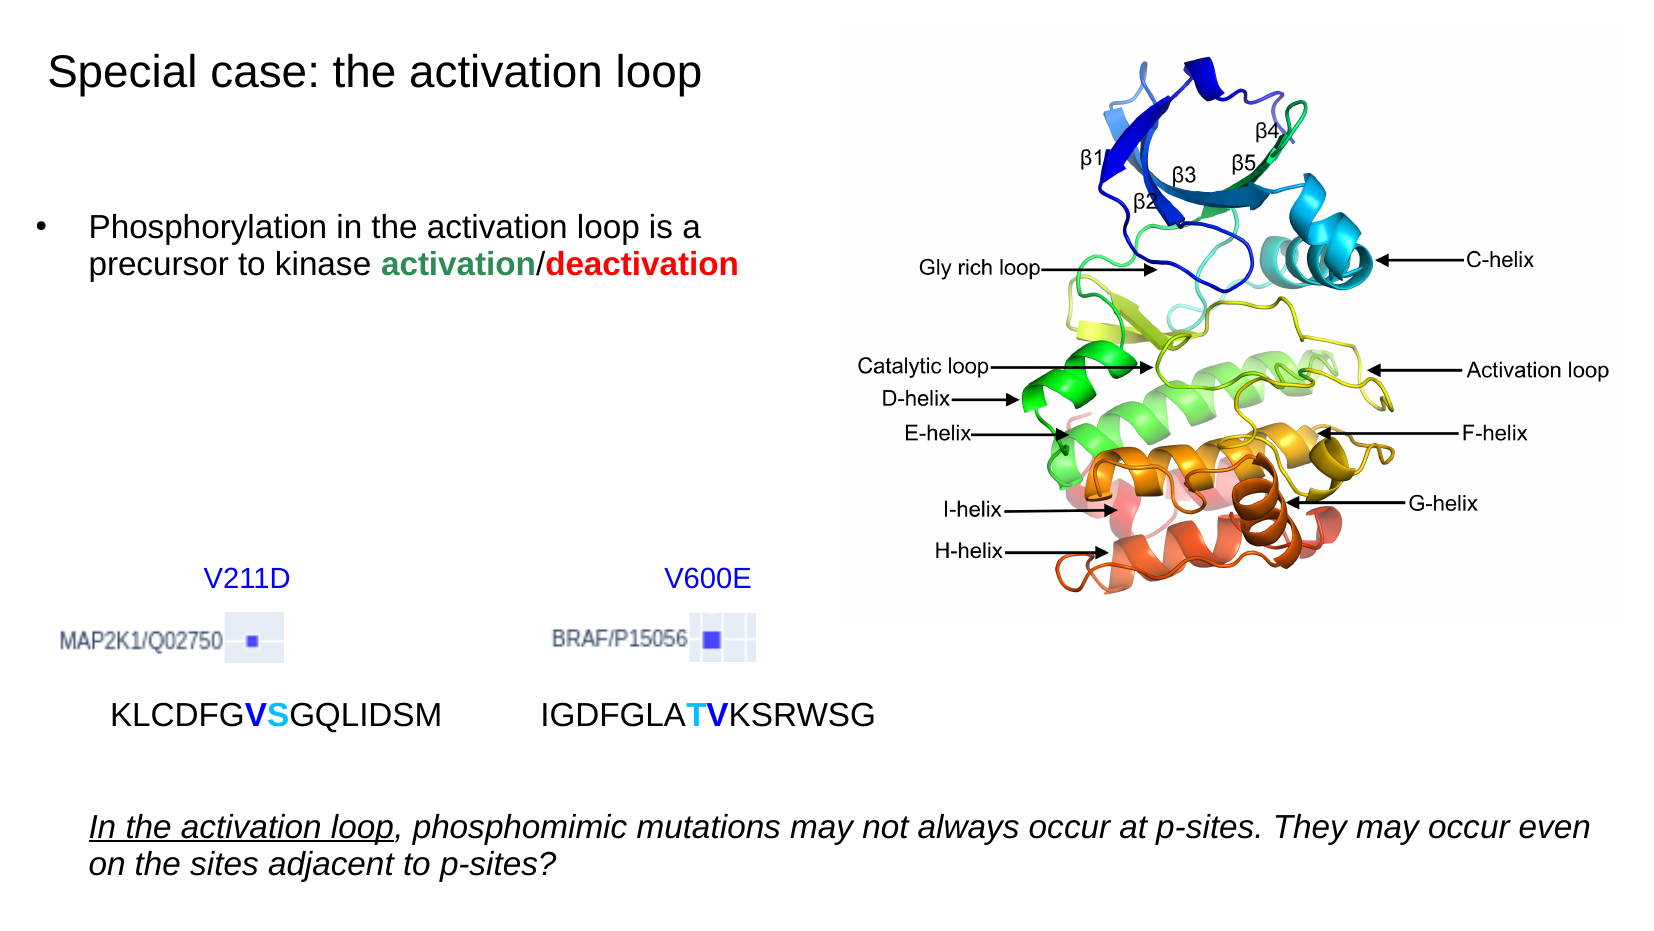

Special case: the activation loop
# Phosphorylation in the activation loop is a precursor to kinase activation/deactivation
V211D
V600E
KLCDFGVSGQLIDSM
IGDFGLATVKSRWSG
In the activation loop, phosphomimic mutations may not always occur at p-sites. They may occur even on the sites adjacent to p-sites?